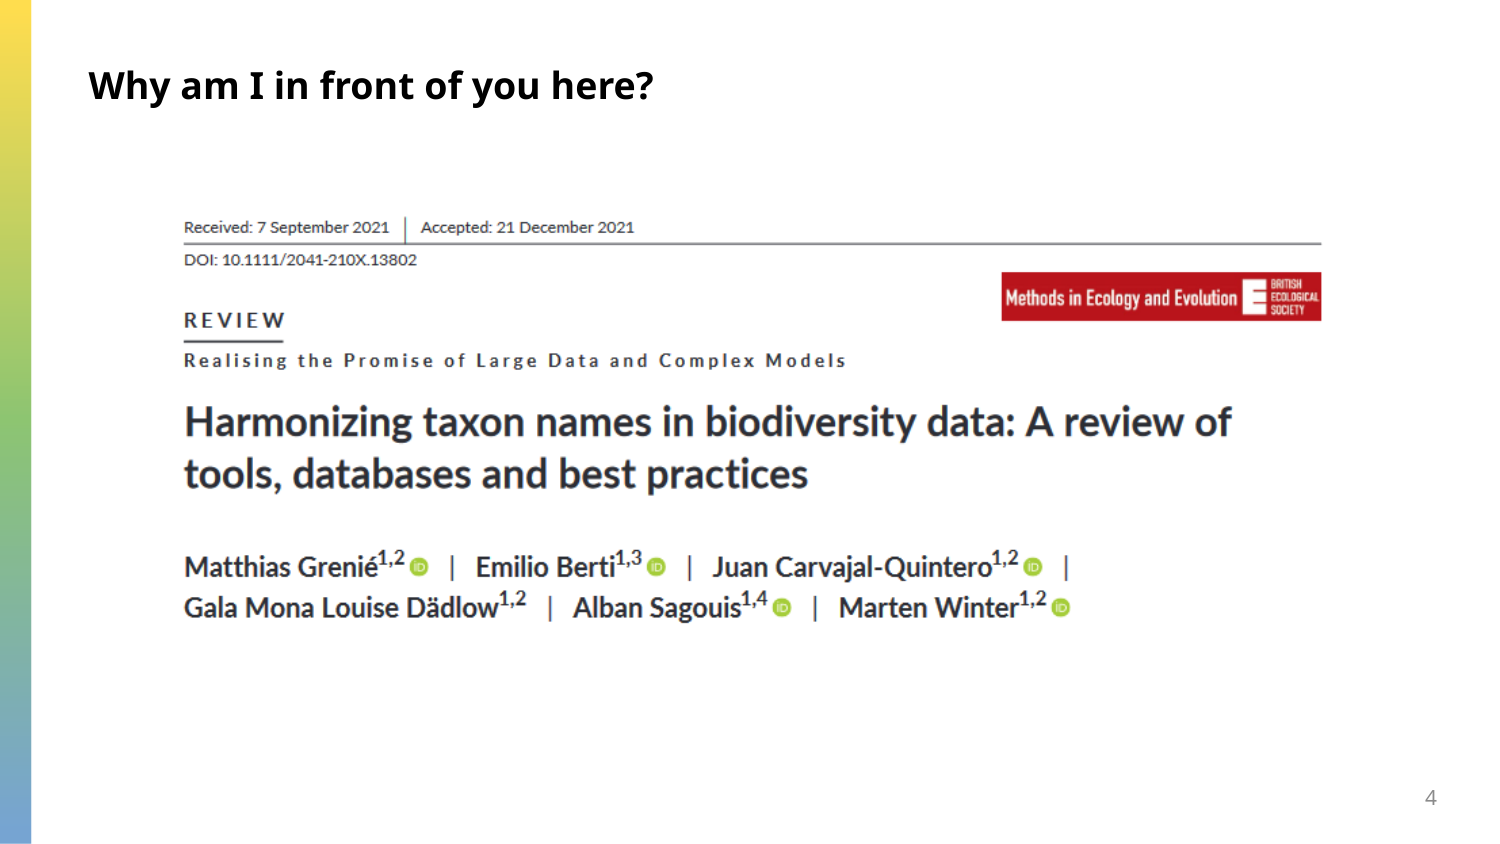

# Why am I in front of you here?
4